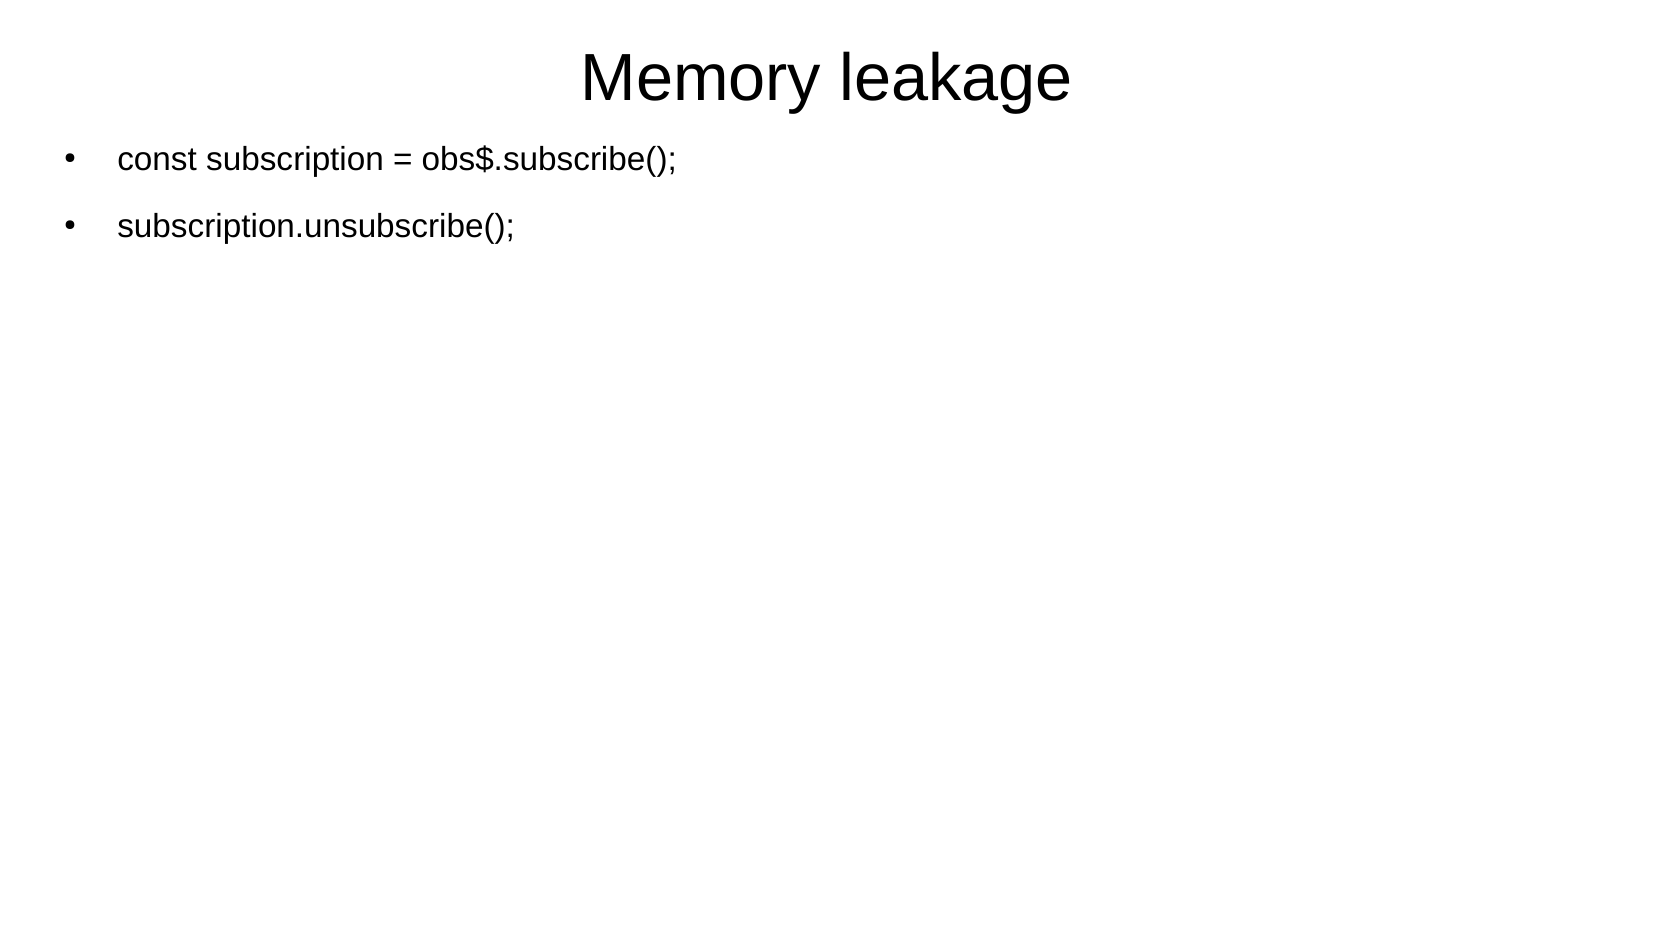

Memory leakage
# const subscription = obs$.subscribe();
subscription.unsubscribe();